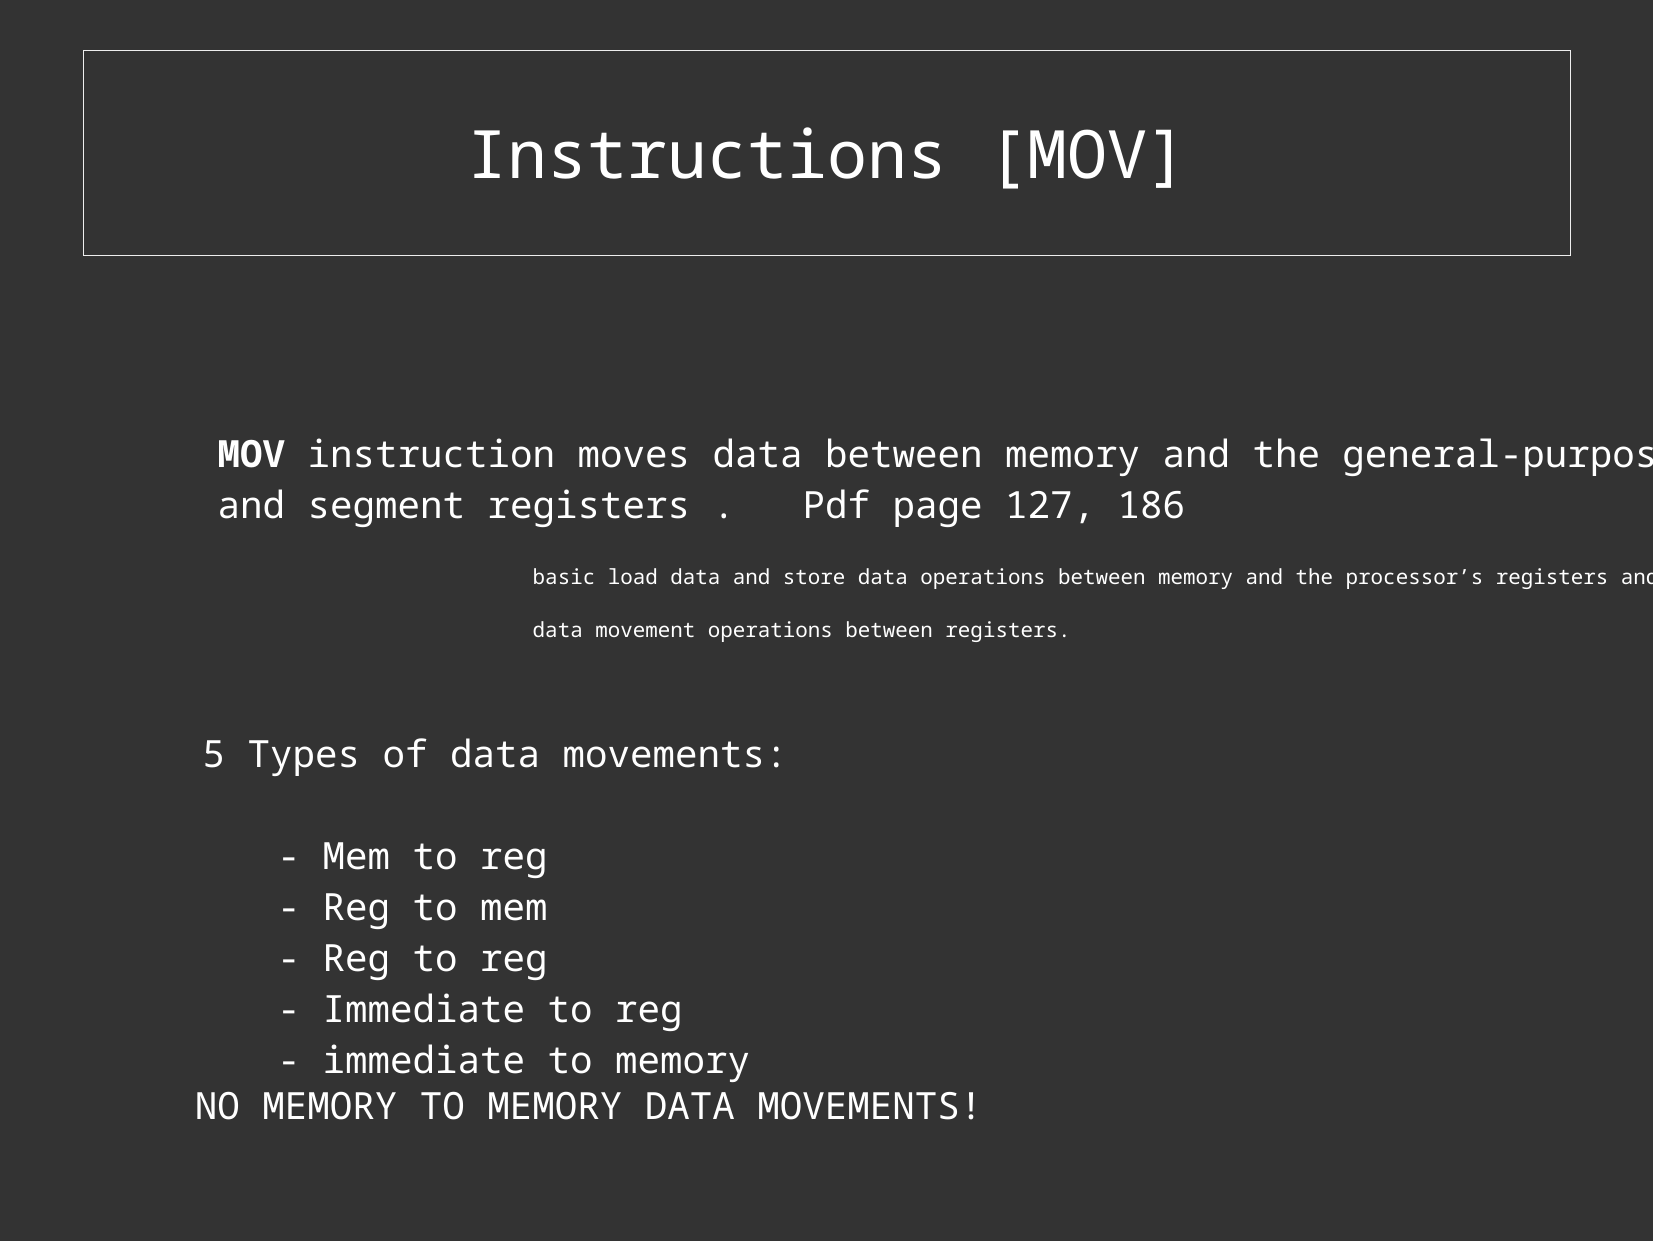

Instructions [MOV]
MOV instruction moves data between memory and the general-purpose
and segment registers . Pdf page 127, 186
basic load data and store data operations between memory and the processor’s registers and
data movement operations between registers.
5 Types of data movements:
	- Mem to reg
	- Reg to mem
 	- Reg to reg
	- Immediate to reg
	- immediate to memory
NO MEMORY TO MEMORY DATA MOVEMENTS!